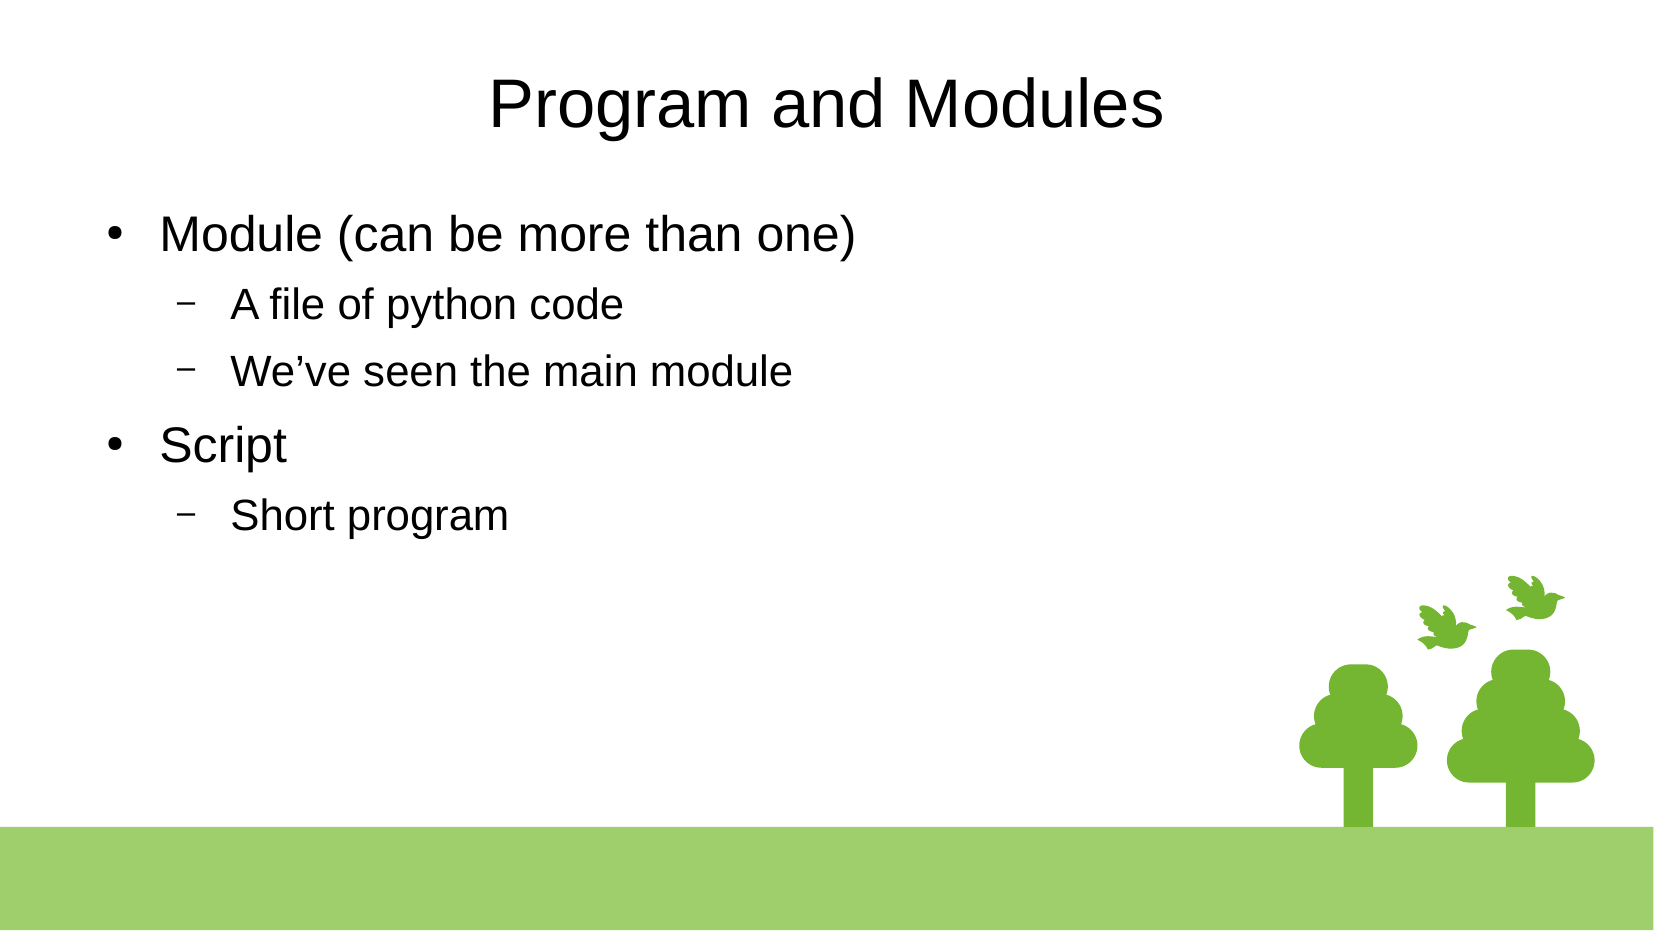

# Program and Modules
Module (can be more than one)
A file of python code
We’ve seen the main module
Script
Short program